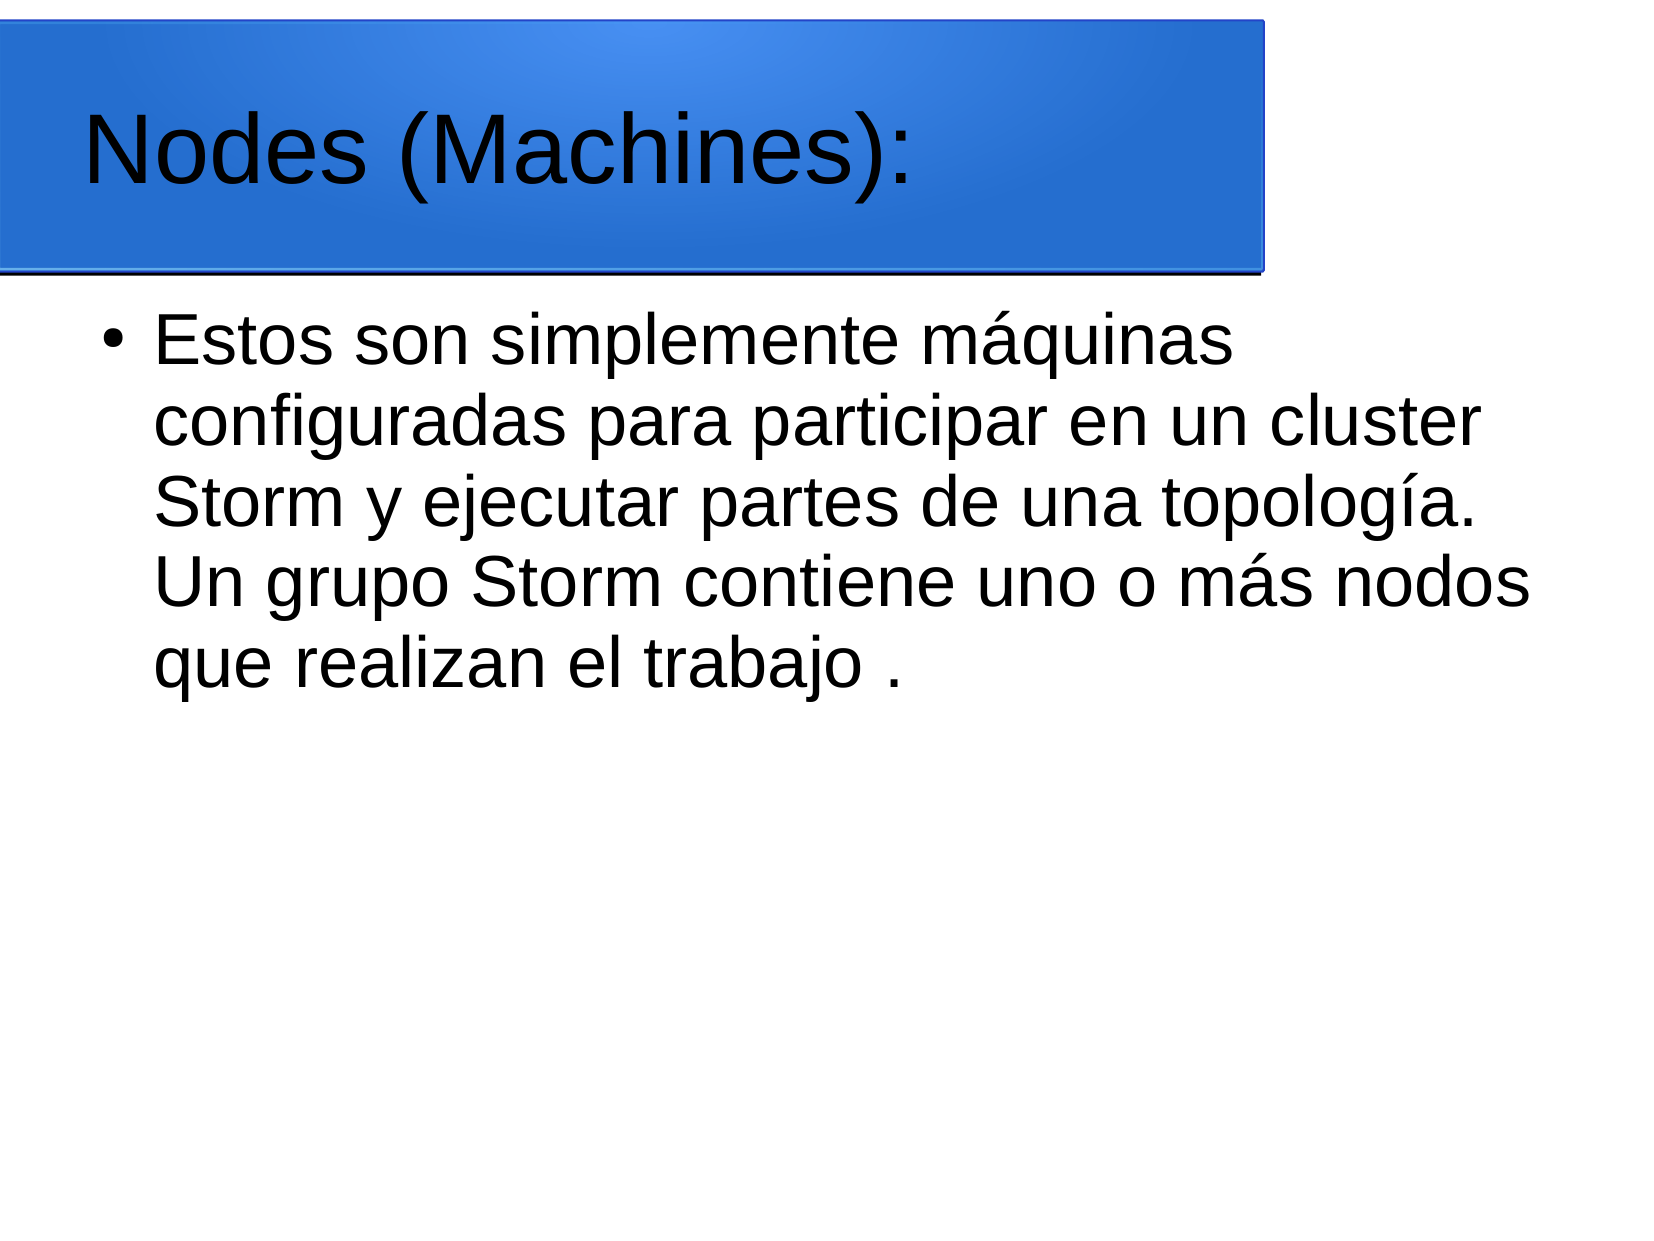

# Nodes (Machines):
Estos son simplemente máquinas configuradas para participar en un cluster Storm y ejecutar partes de una topología. Un grupo Storm contiene uno o más nodos que realizan el trabajo .